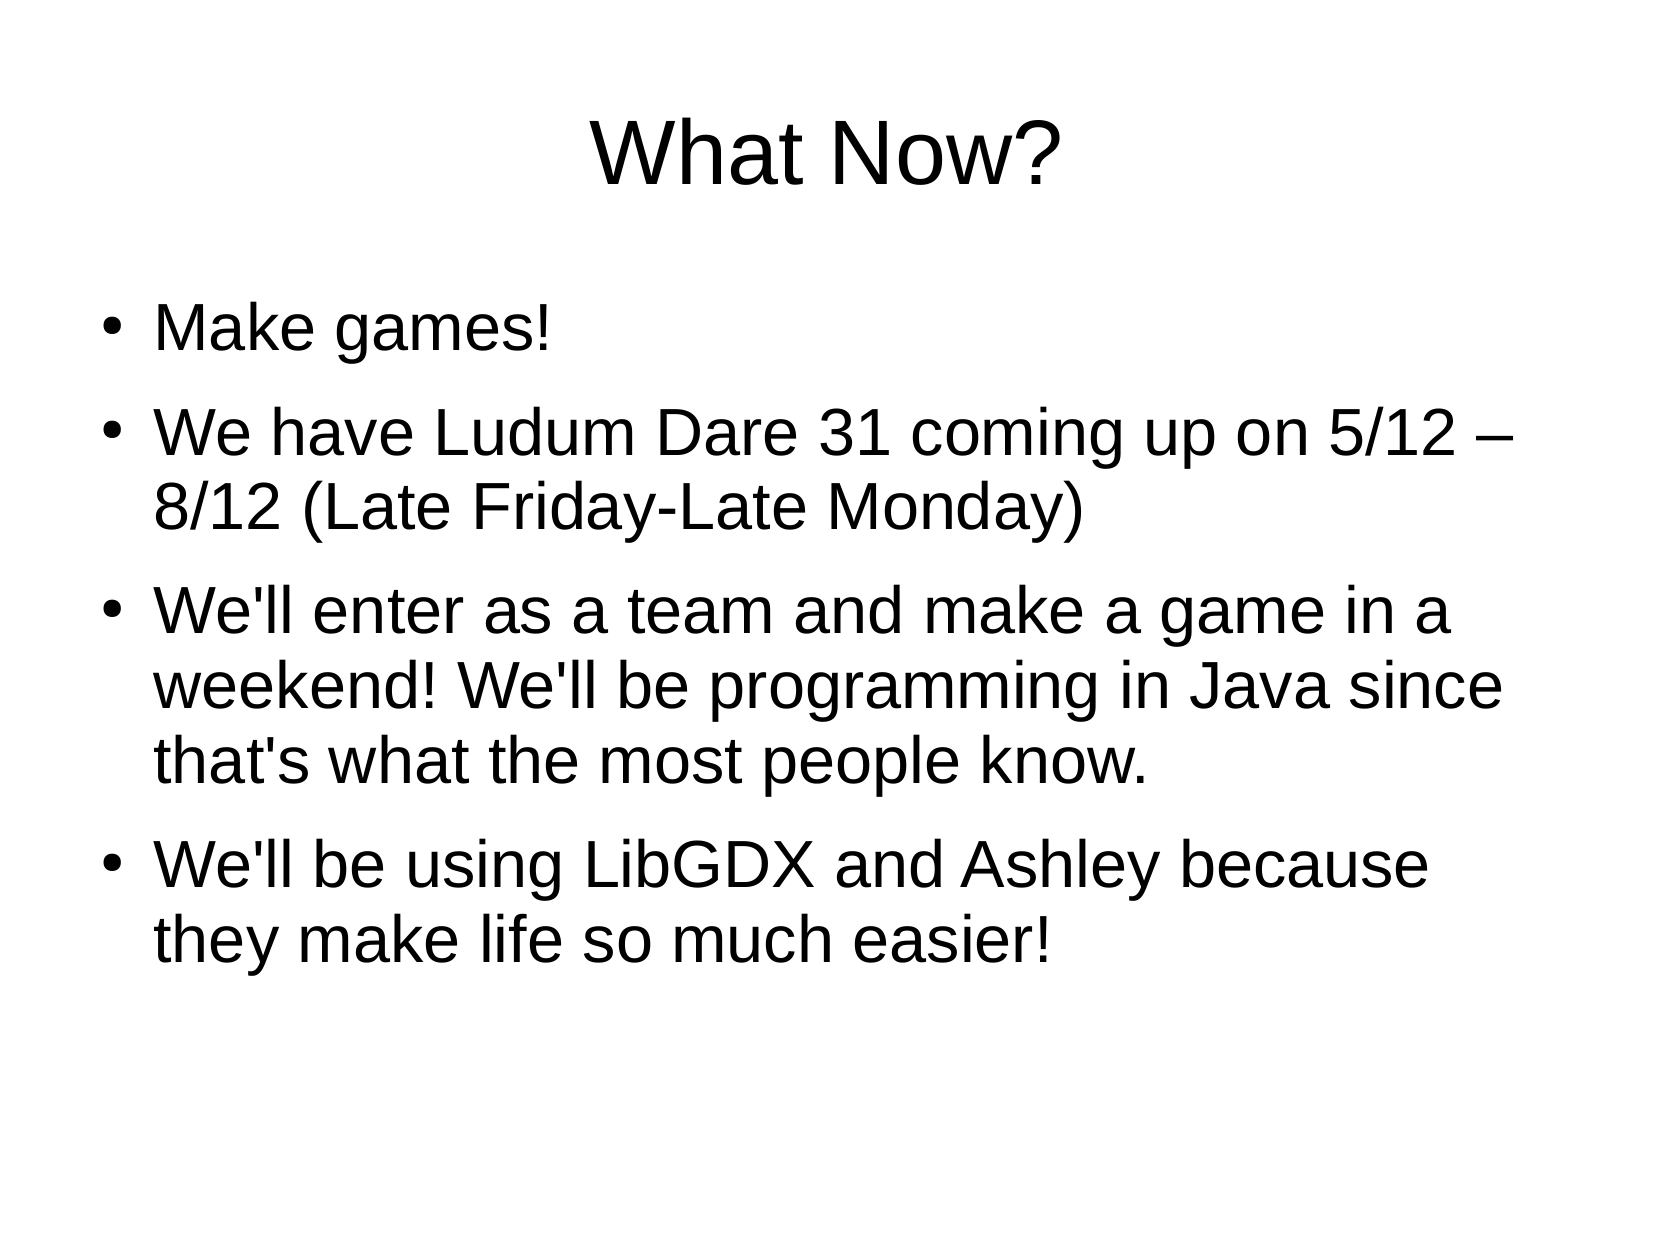

# What Now?
Make games!
We have Ludum Dare 31 coming up on 5/12 – 8/12 (Late Friday-Late Monday)
We'll enter as a team and make a game in a weekend! We'll be programming in Java since that's what the most people know.
We'll be using LibGDX and Ashley because they make life so much easier!